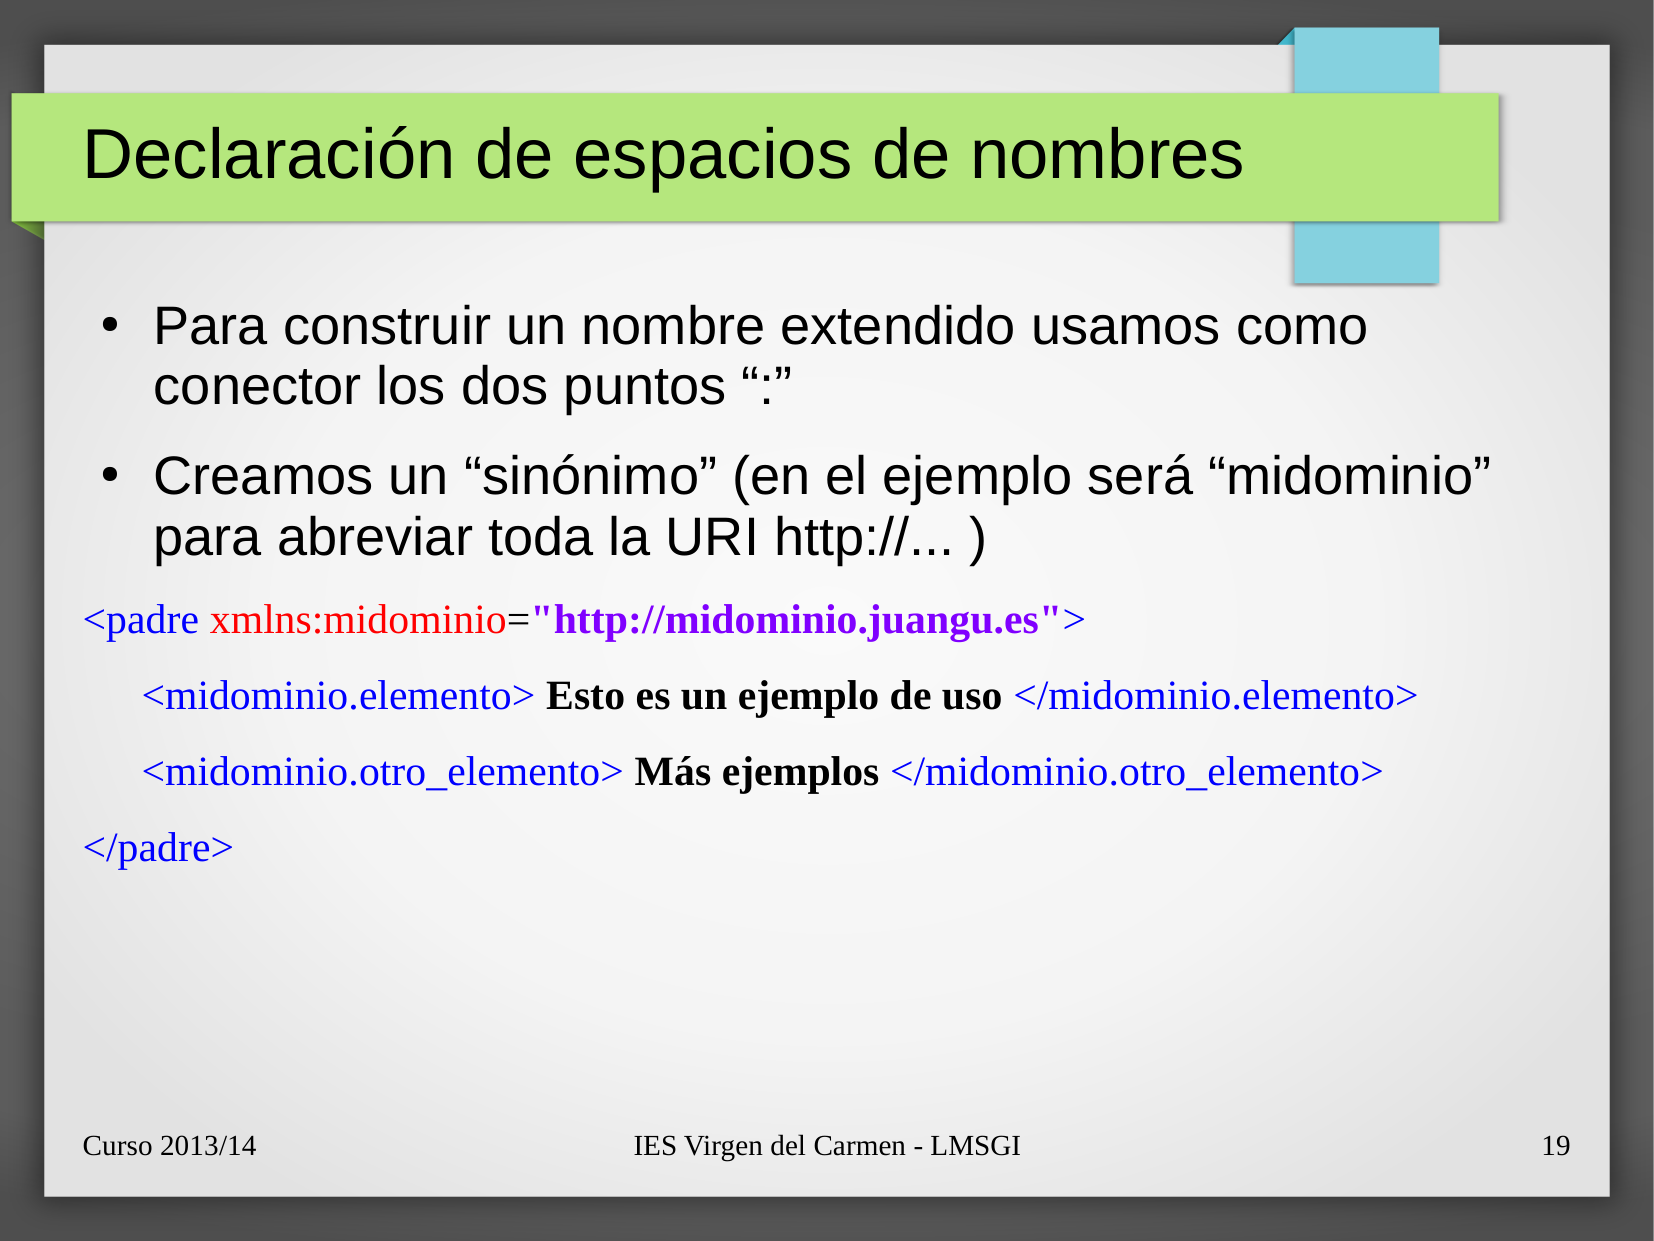

# Declaración de espacios de nombres
Para construir un nombre extendido usamos como conector los dos puntos “:”
Creamos un “sinónimo” (en el ejemplo será “midominio” para abreviar toda la URI http://... )
<padre xmlns:midominio="http://midominio.juangu.es">
<midominio.elemento> Esto es un ejemplo de uso </midominio.elemento>
<midominio.otro_elemento> Más ejemplos </midominio.otro_elemento>
</padre>
Curso 2013/14
IES Virgen del Carmen - LMSGI
19